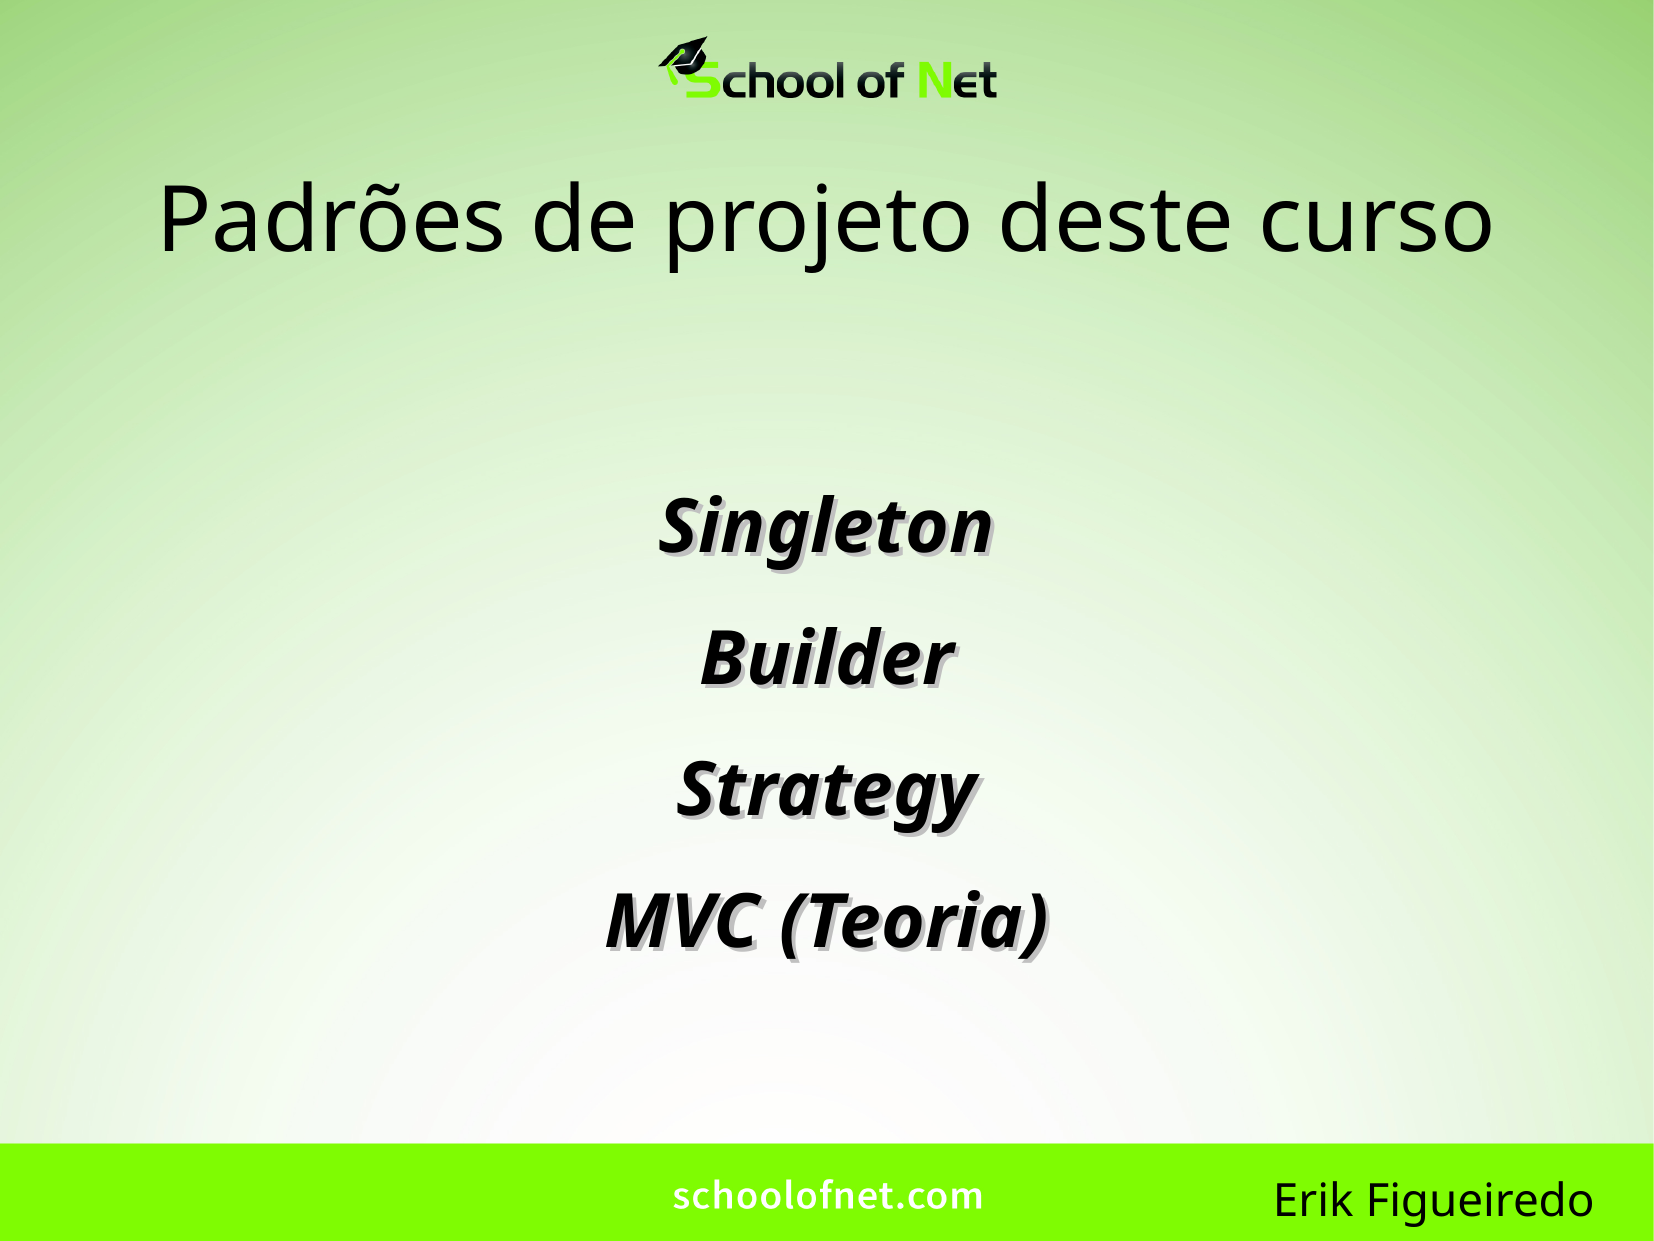

# Padrões de projeto deste curso
Singleton
Builder
Strategy
MVC (Teoria)
Erik Figueiredo